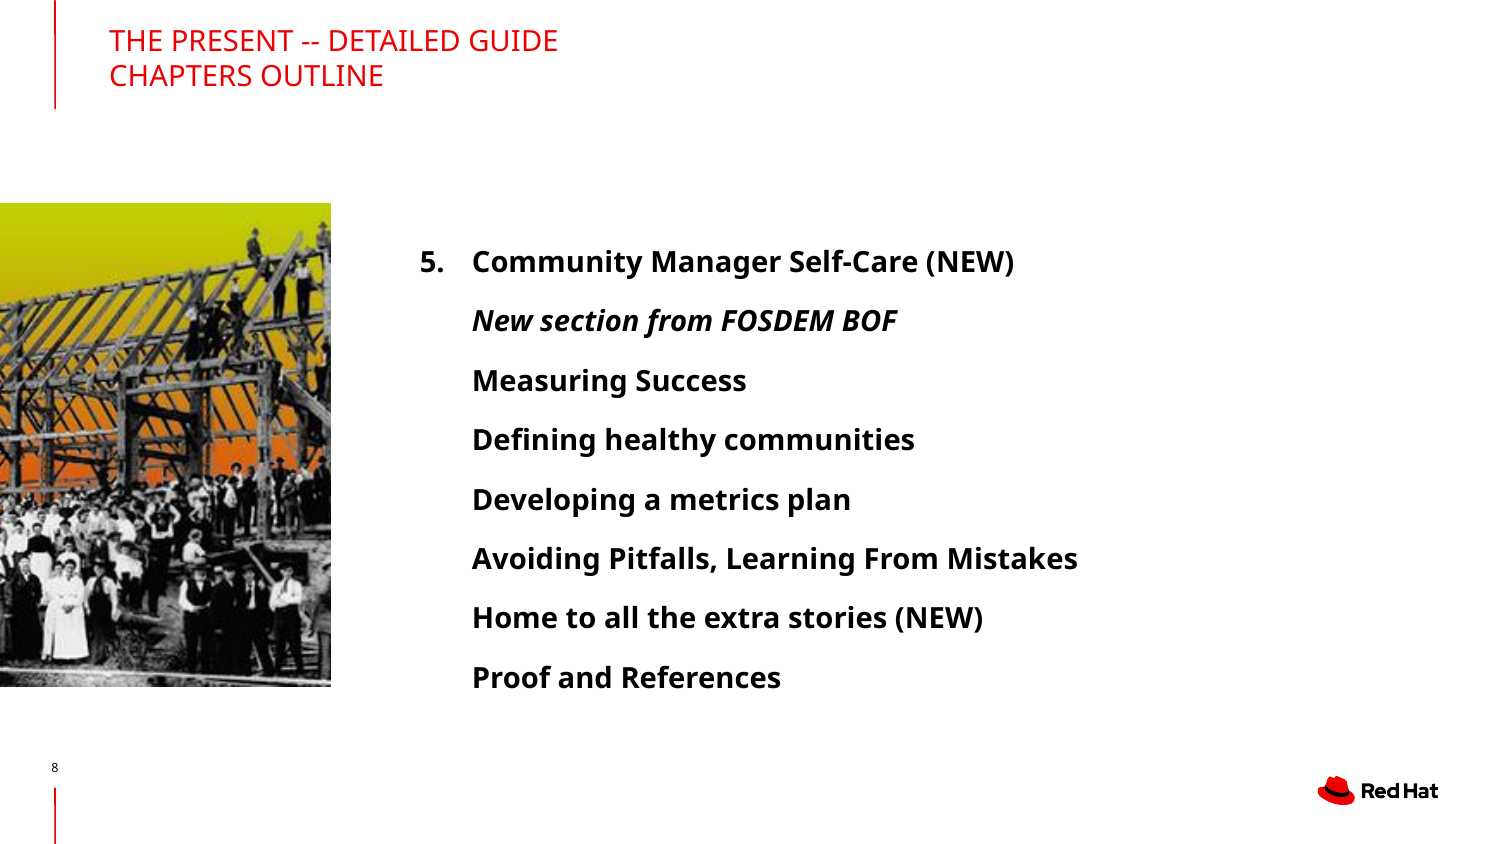

# THE PRESENT -- DETAILED GUIDE CHAPTERS OUTLINE
Community Manager Self-Care (NEW)
New section from FOSDEM BOF
Measuring Success
Defining healthy communities
Developing a metrics plan
Avoiding Pitfalls, Learning From Mistakes
Home to all the extra stories (NEW)
Proof and References